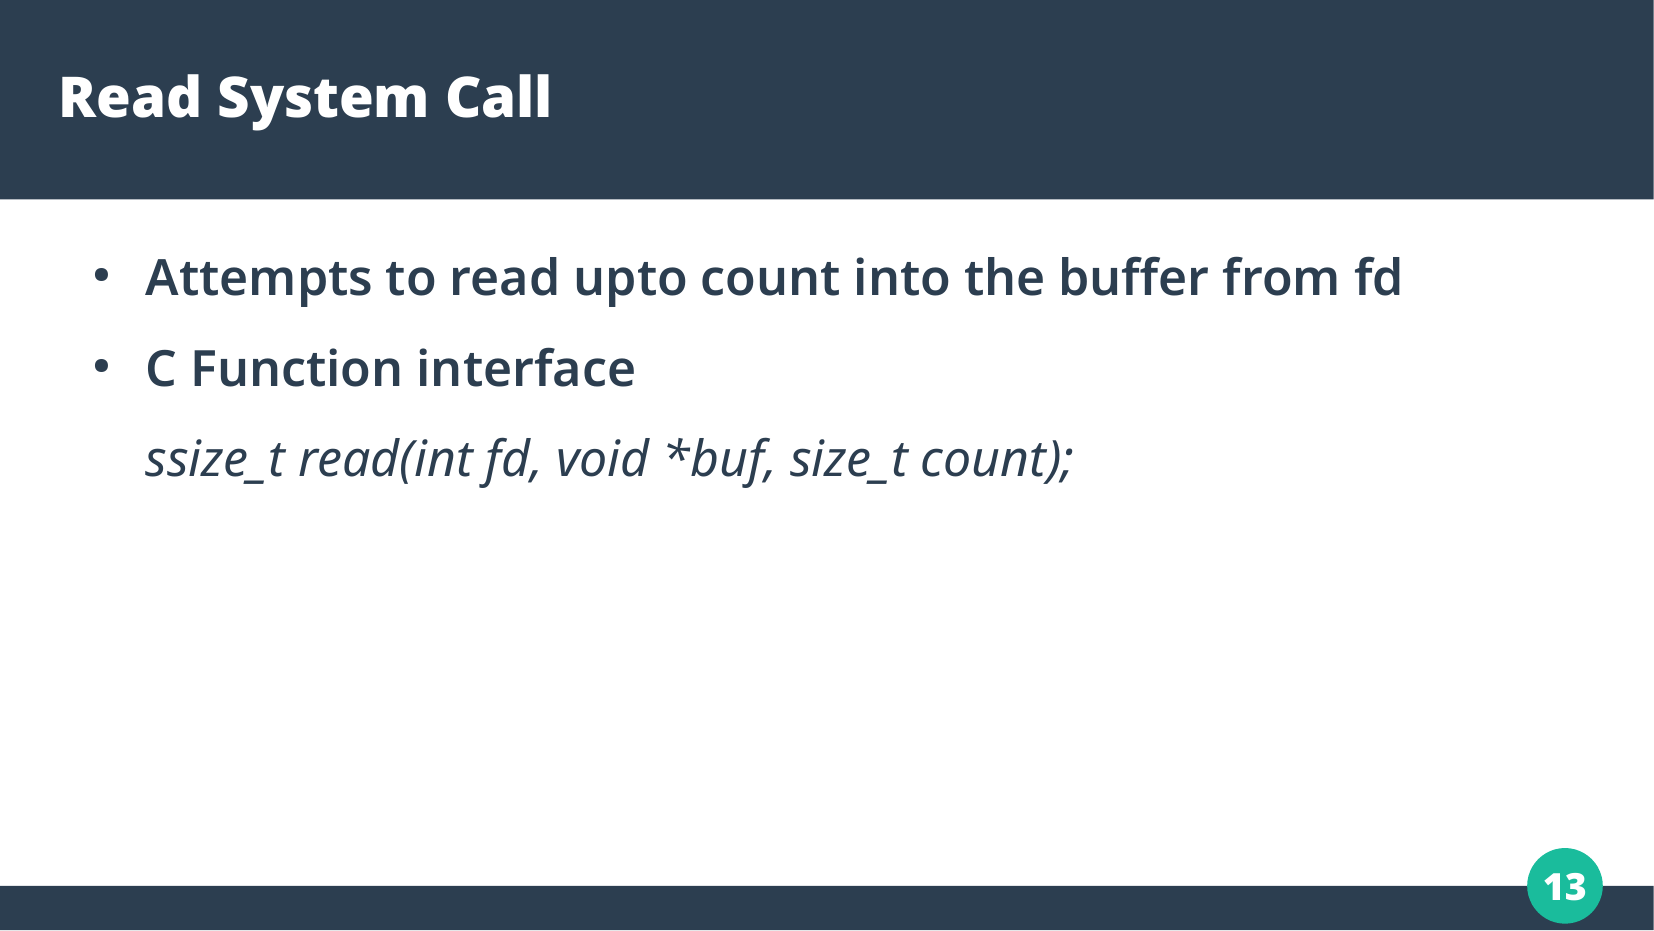

# Read System Call
Attempts to read upto count into the buffer from fd
C Function interface
ssize_t read(int fd, void *buf, size_t count);